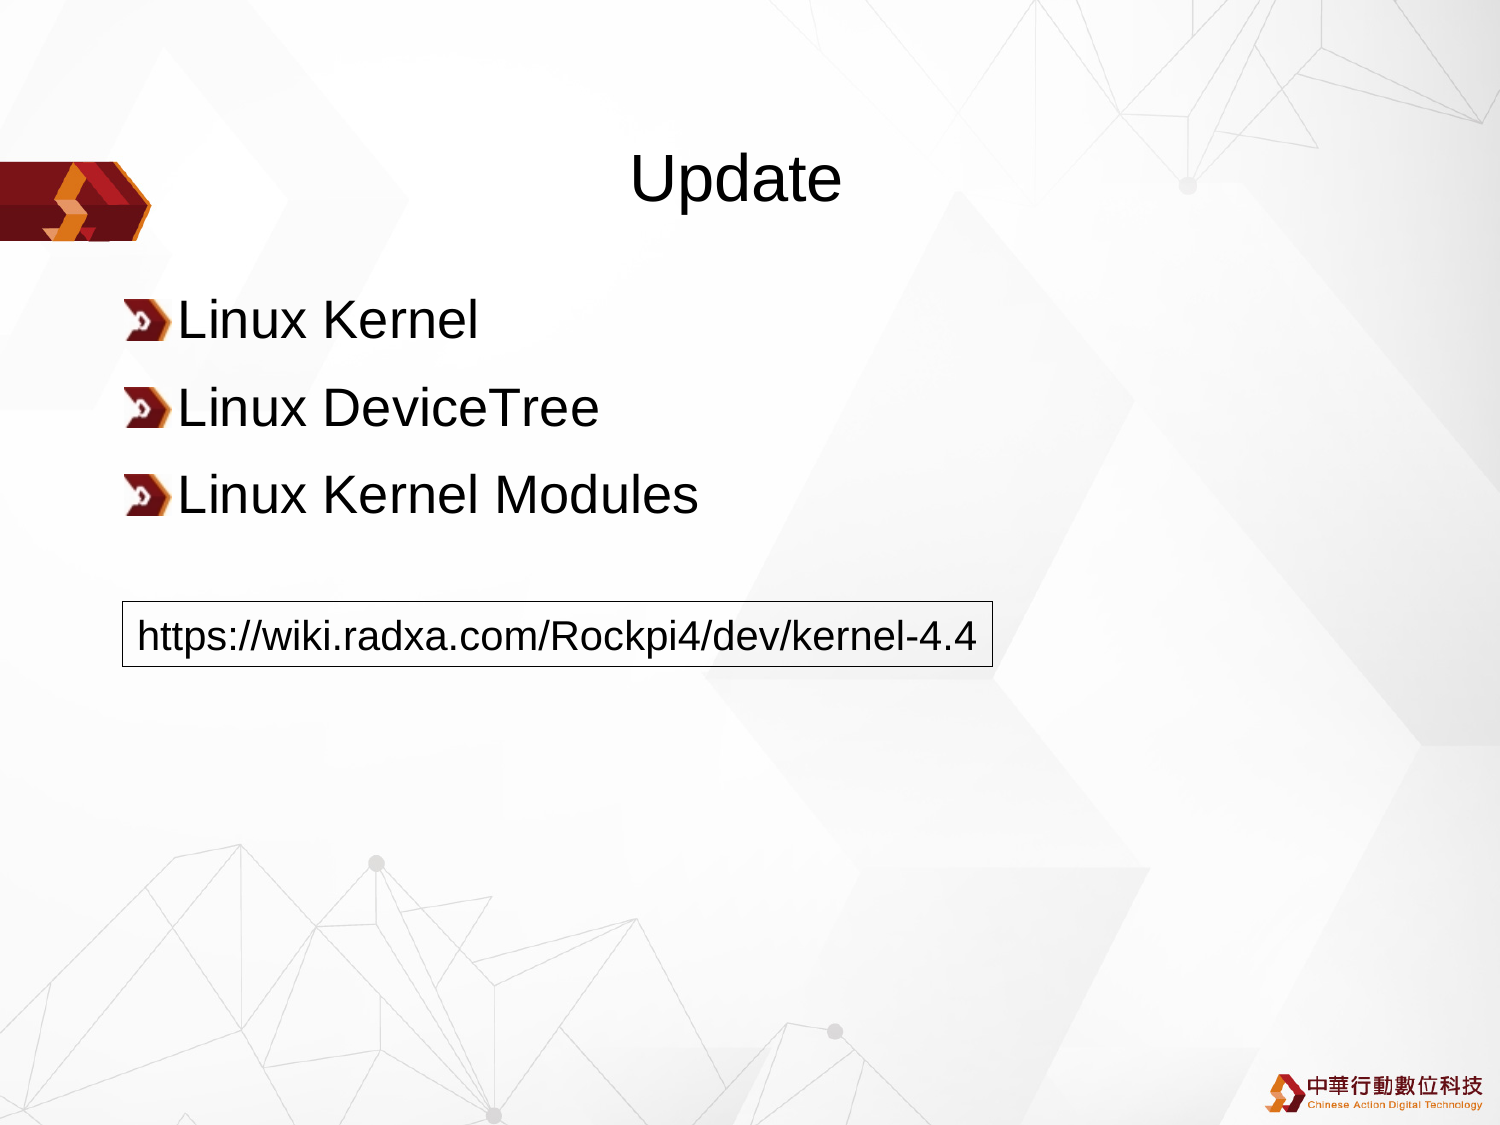

# Update
Linux Kernel
Linux DeviceTree
Linux Kernel Modules
https://wiki.radxa.com/Rockpi4/dev/kernel-4.4